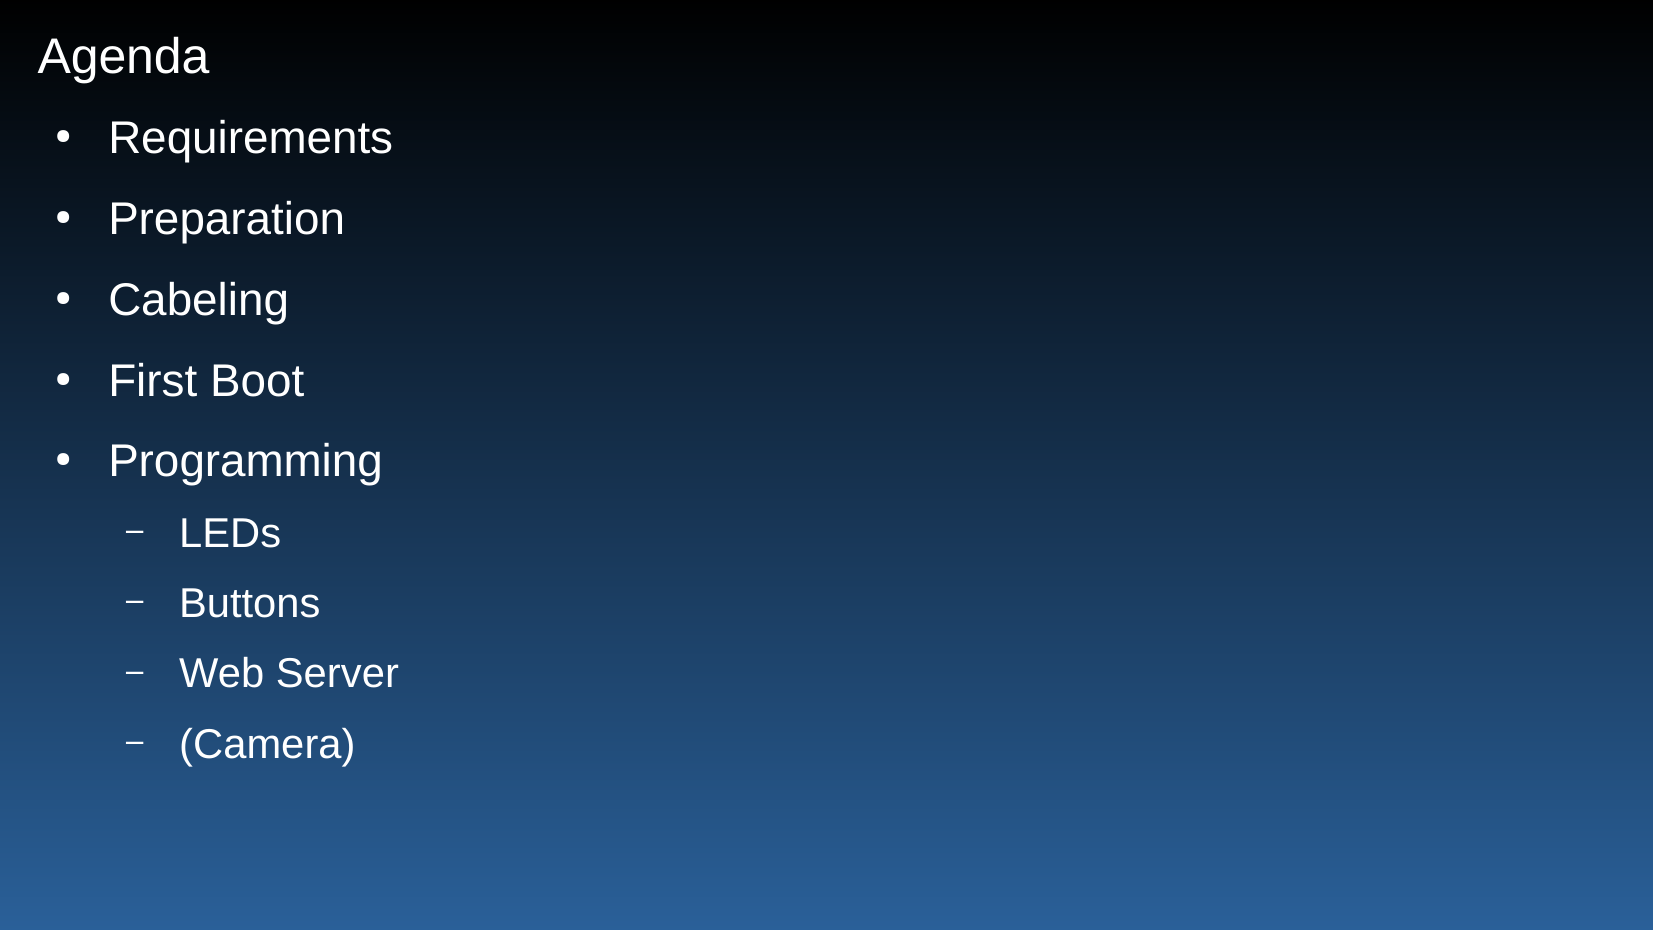

# Agenda
Requirements
Preparation
Cabeling
First Boot
Programming
LEDs
Buttons
Web Server
(Camera)